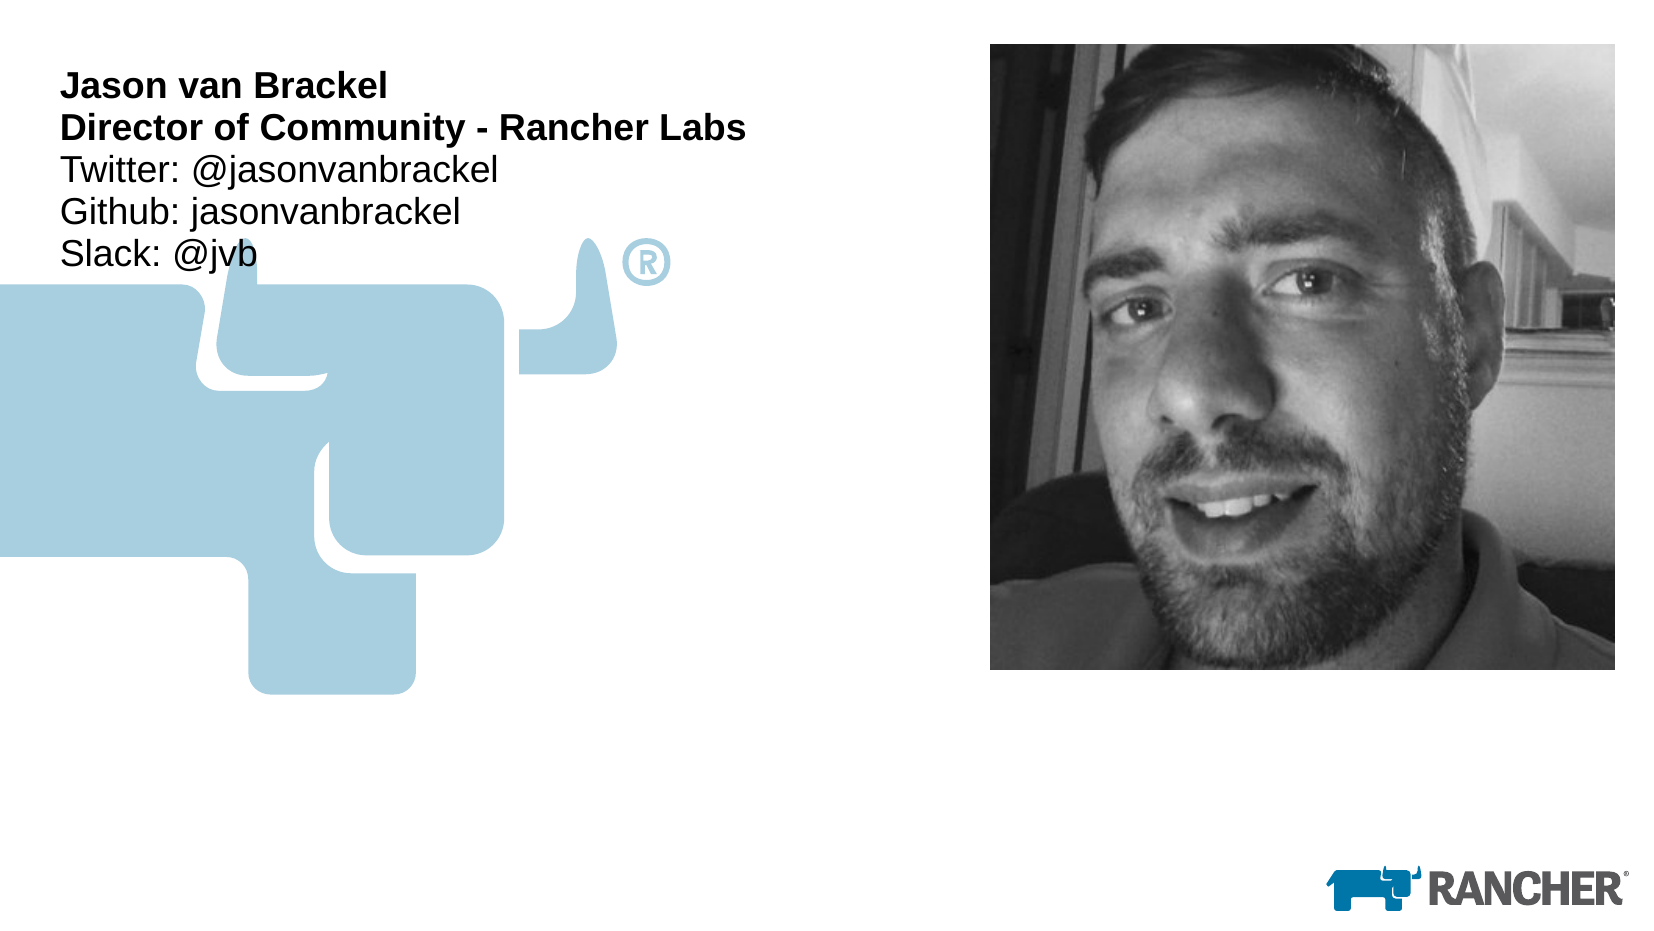

Jason van Brackel
Director of Community - Rancher Labs
Twitter: @jasonvanbrackel
Github: jasonvanbrackel
Slack: @jvb